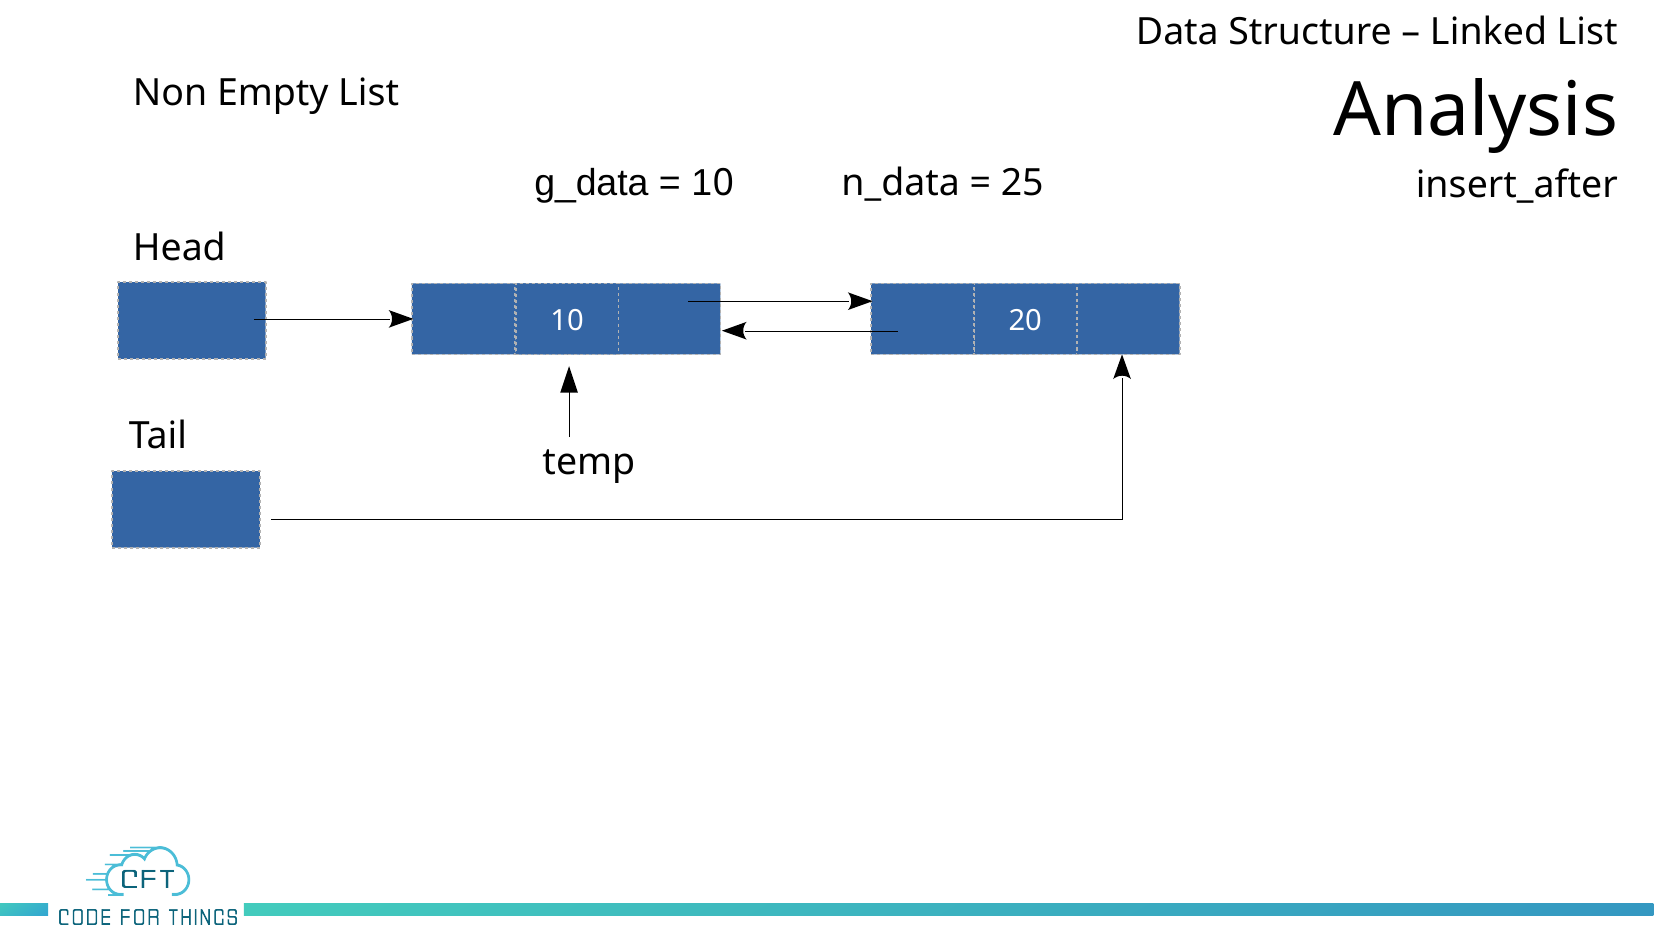

# Data Structure – Linked List Analysis insert_after
Non Empty List
g_data = 10
n_data = 25
Head
10
10
20
temp
Tail